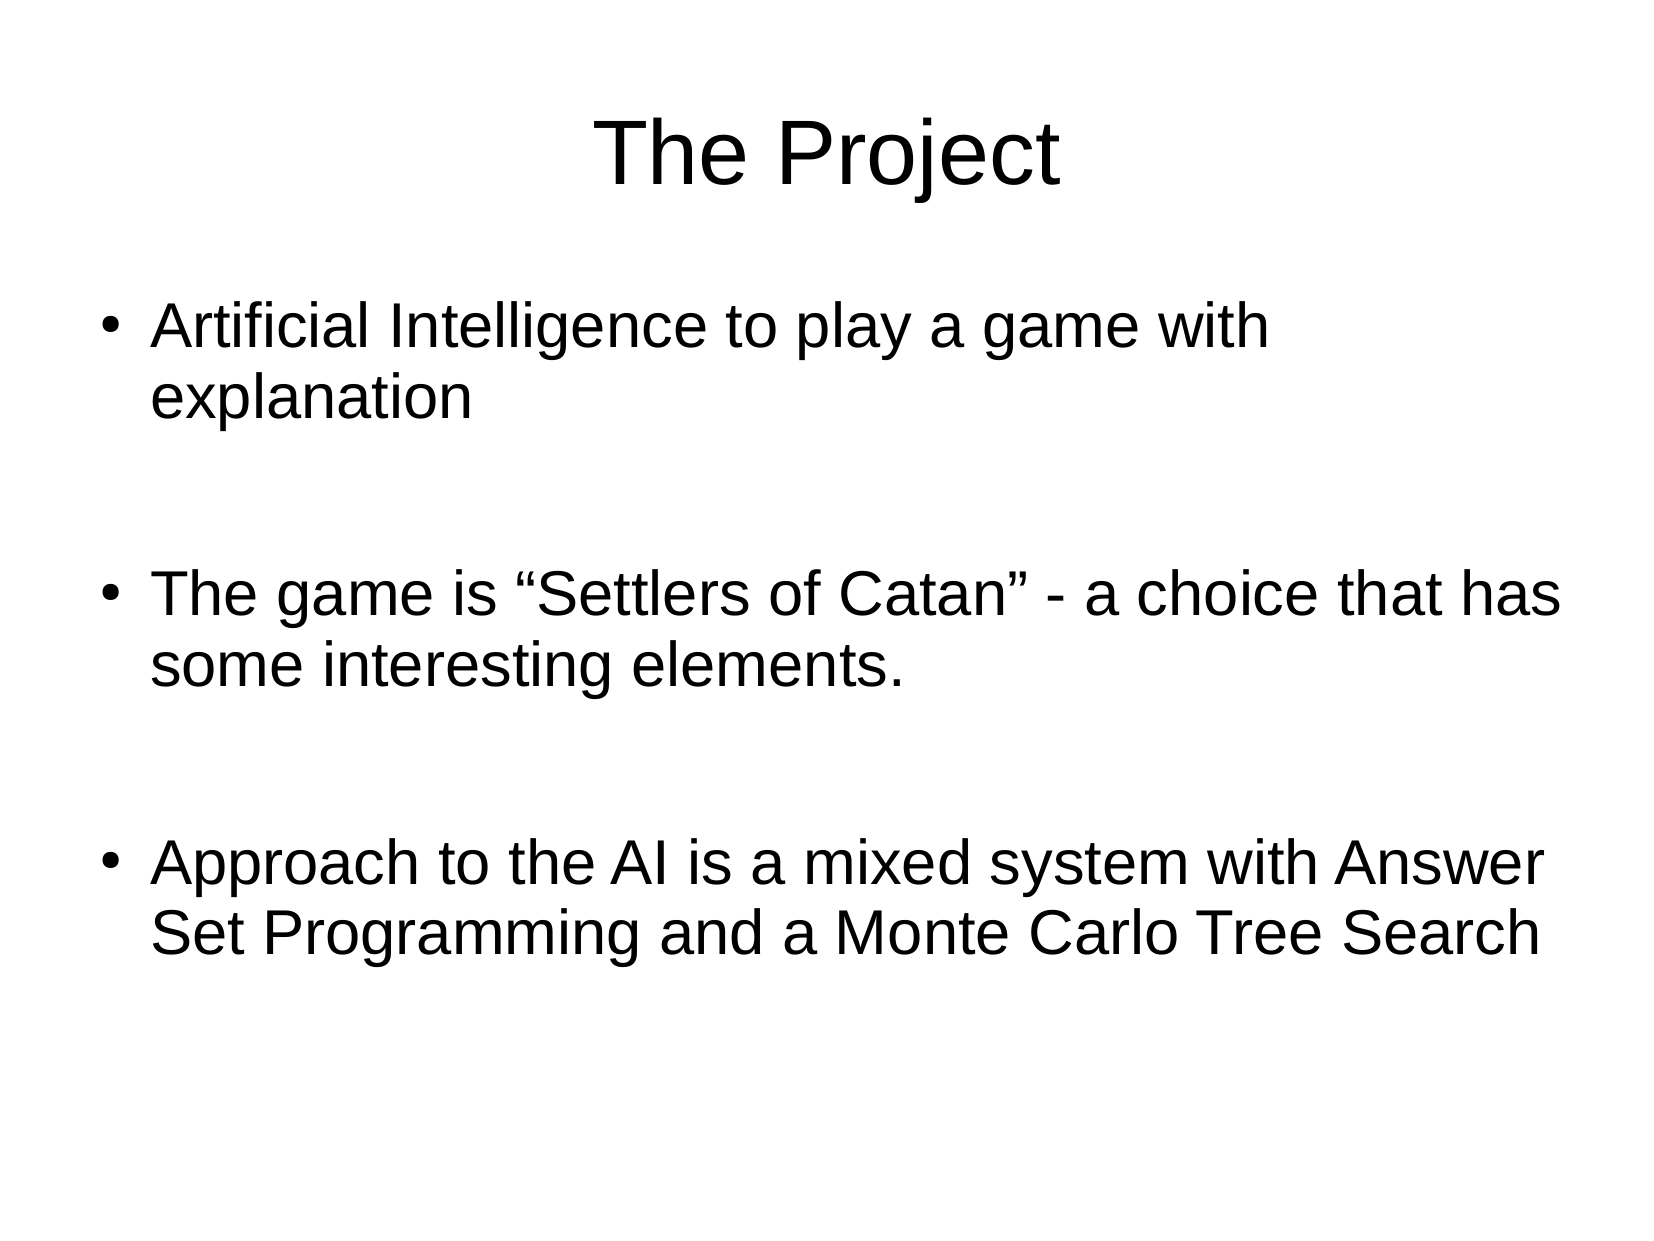

# The Project
Artificial Intelligence to play a game with explanation
The game is “Settlers of Catan” - a choice that has some interesting elements.
Approach to the AI is a mixed system with Answer Set Programming and a Monte Carlo Tree Search